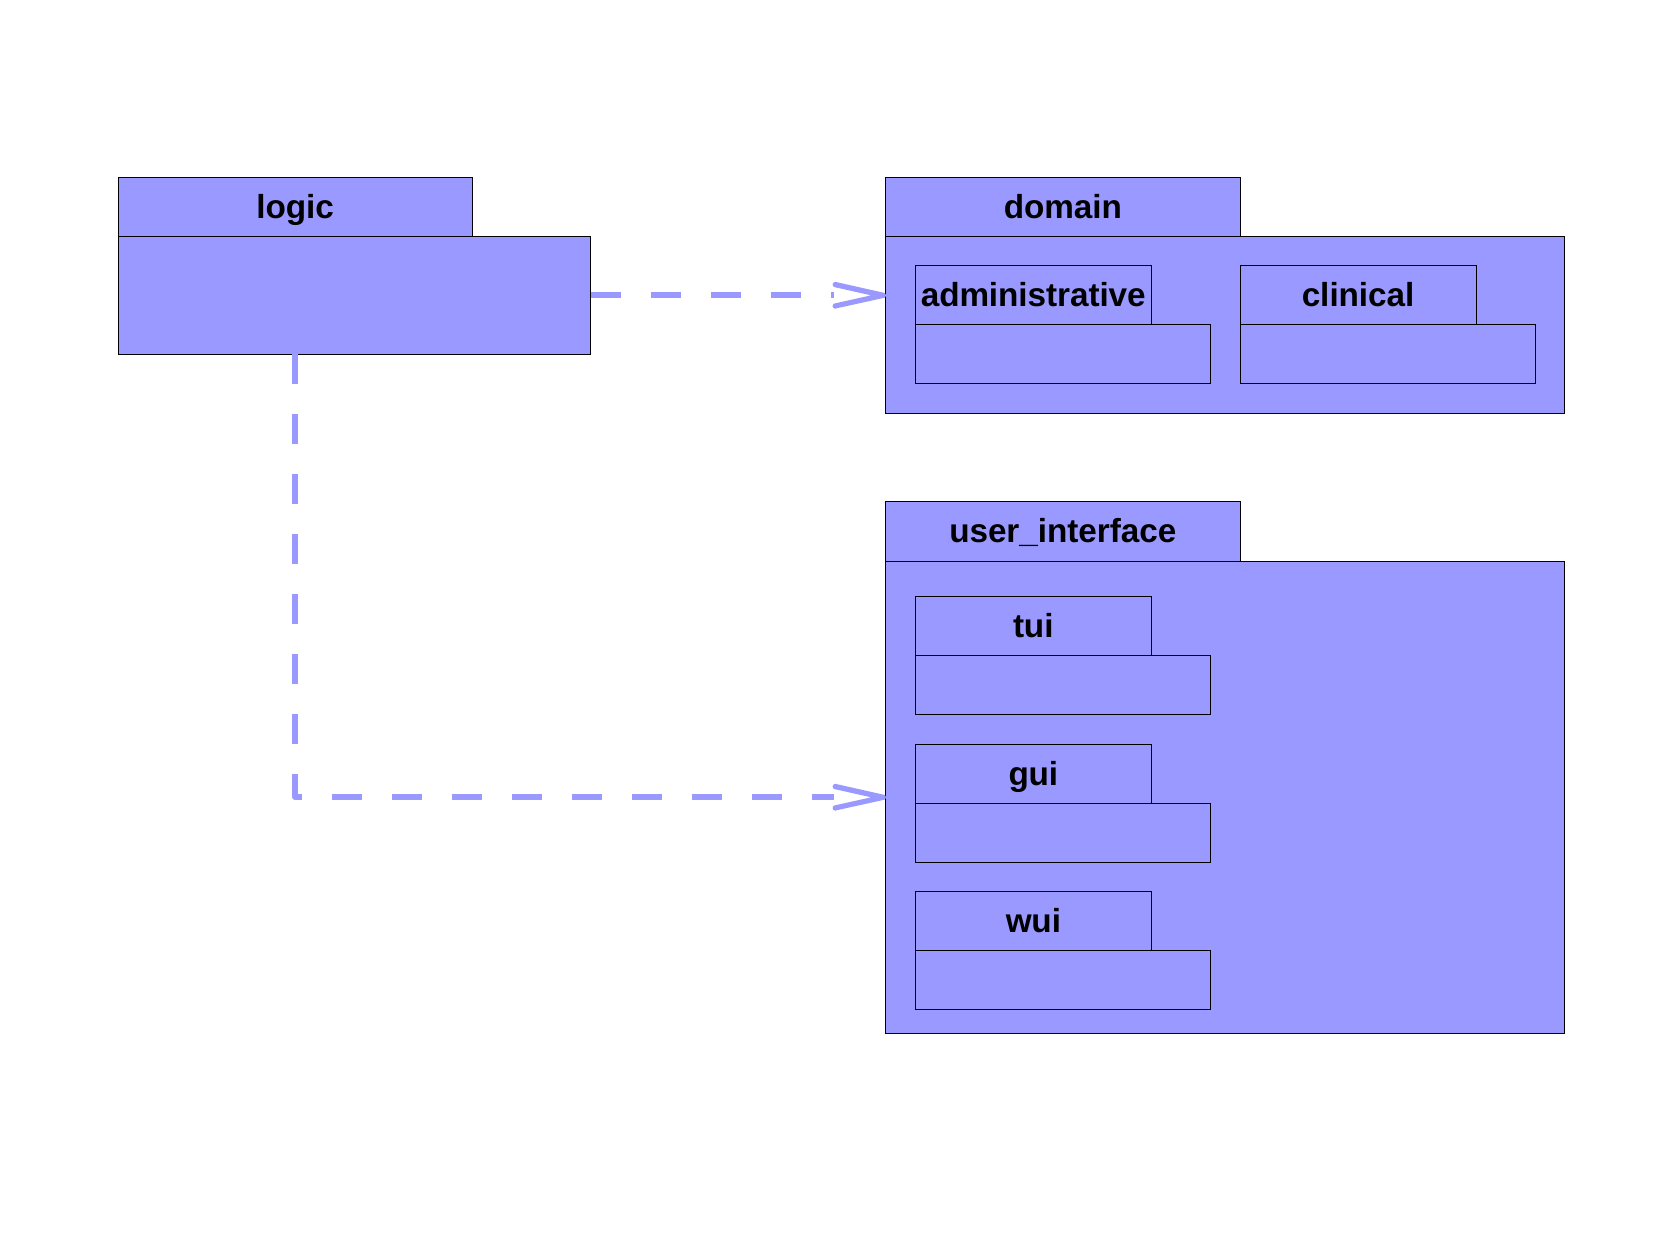

logic
domain
administrative
clinical
user_interface
tui
gui
wui